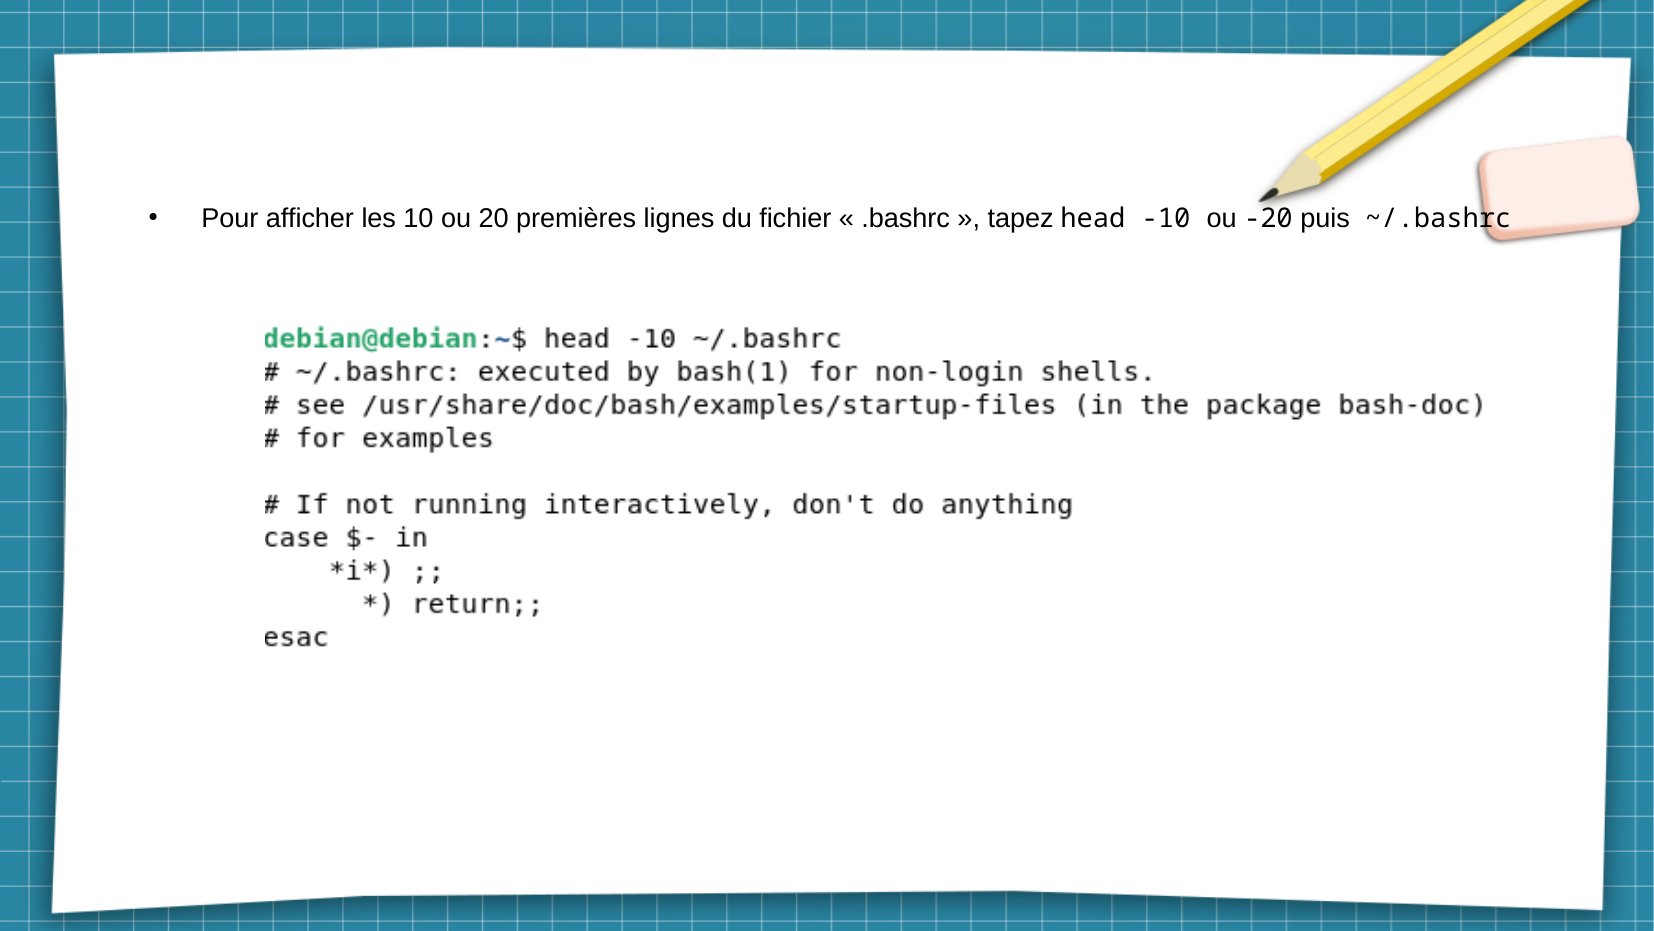

# Pour afficher les 10 ou 20 premières lignes du fichier « .bashrc », tapez head -10 ou -20 puis ~/.bashrc